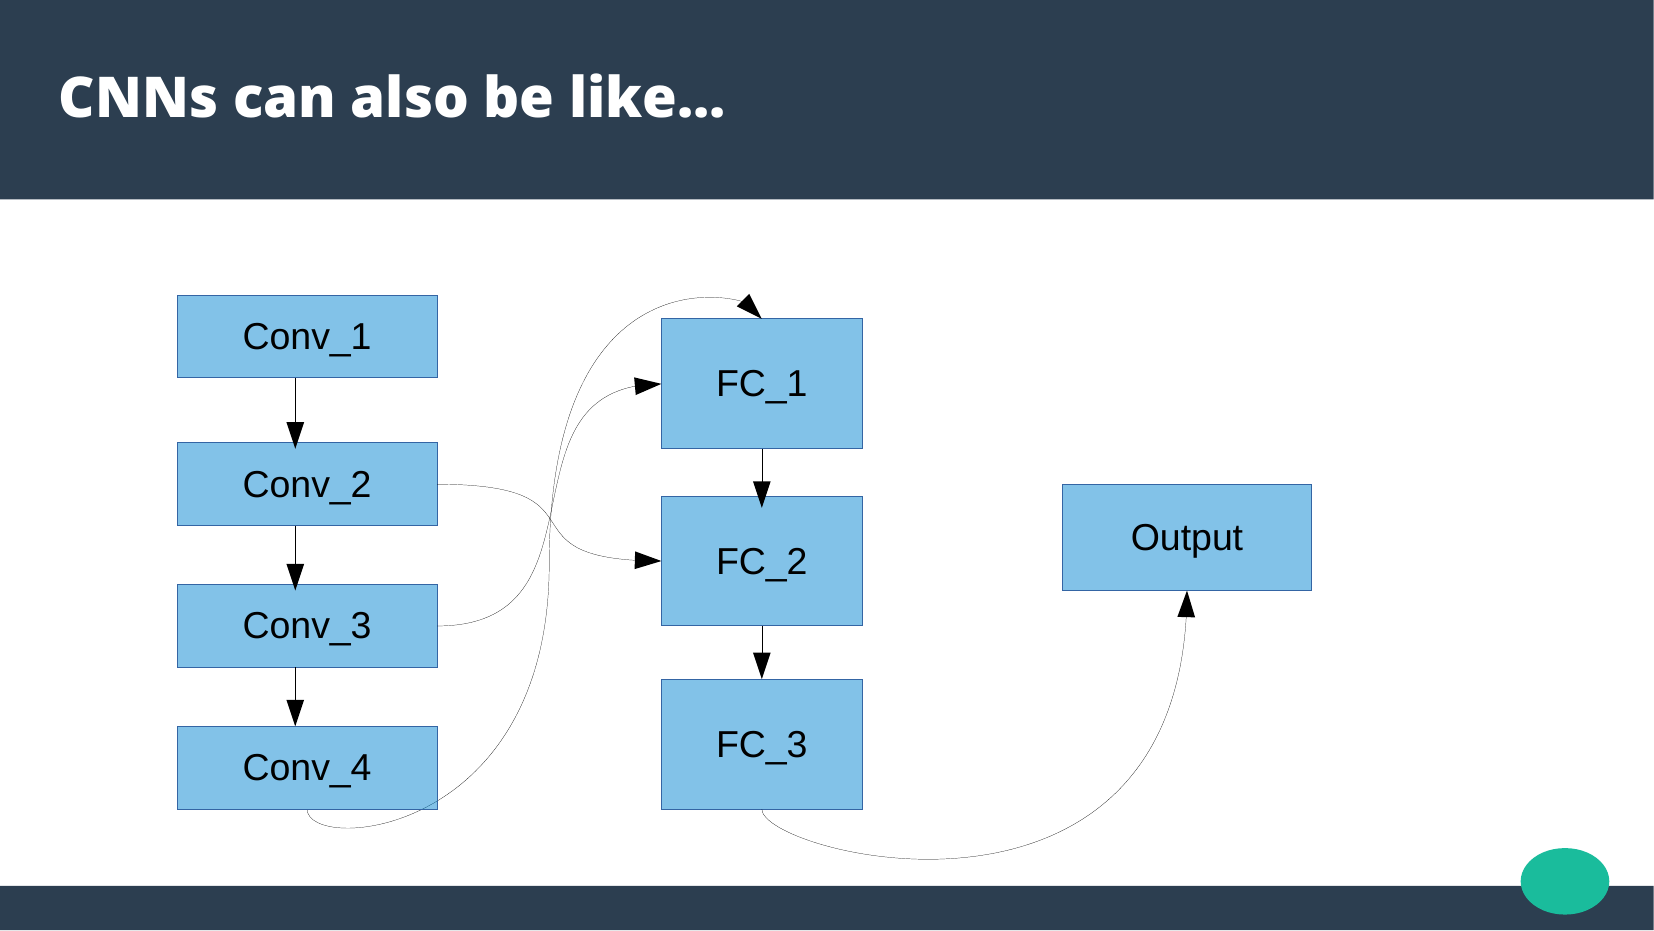

# CNNs can also be like...
Conv_1
FC_1
Conv_2
Output
FC_2
Conv_3
FC_3
Conv_4